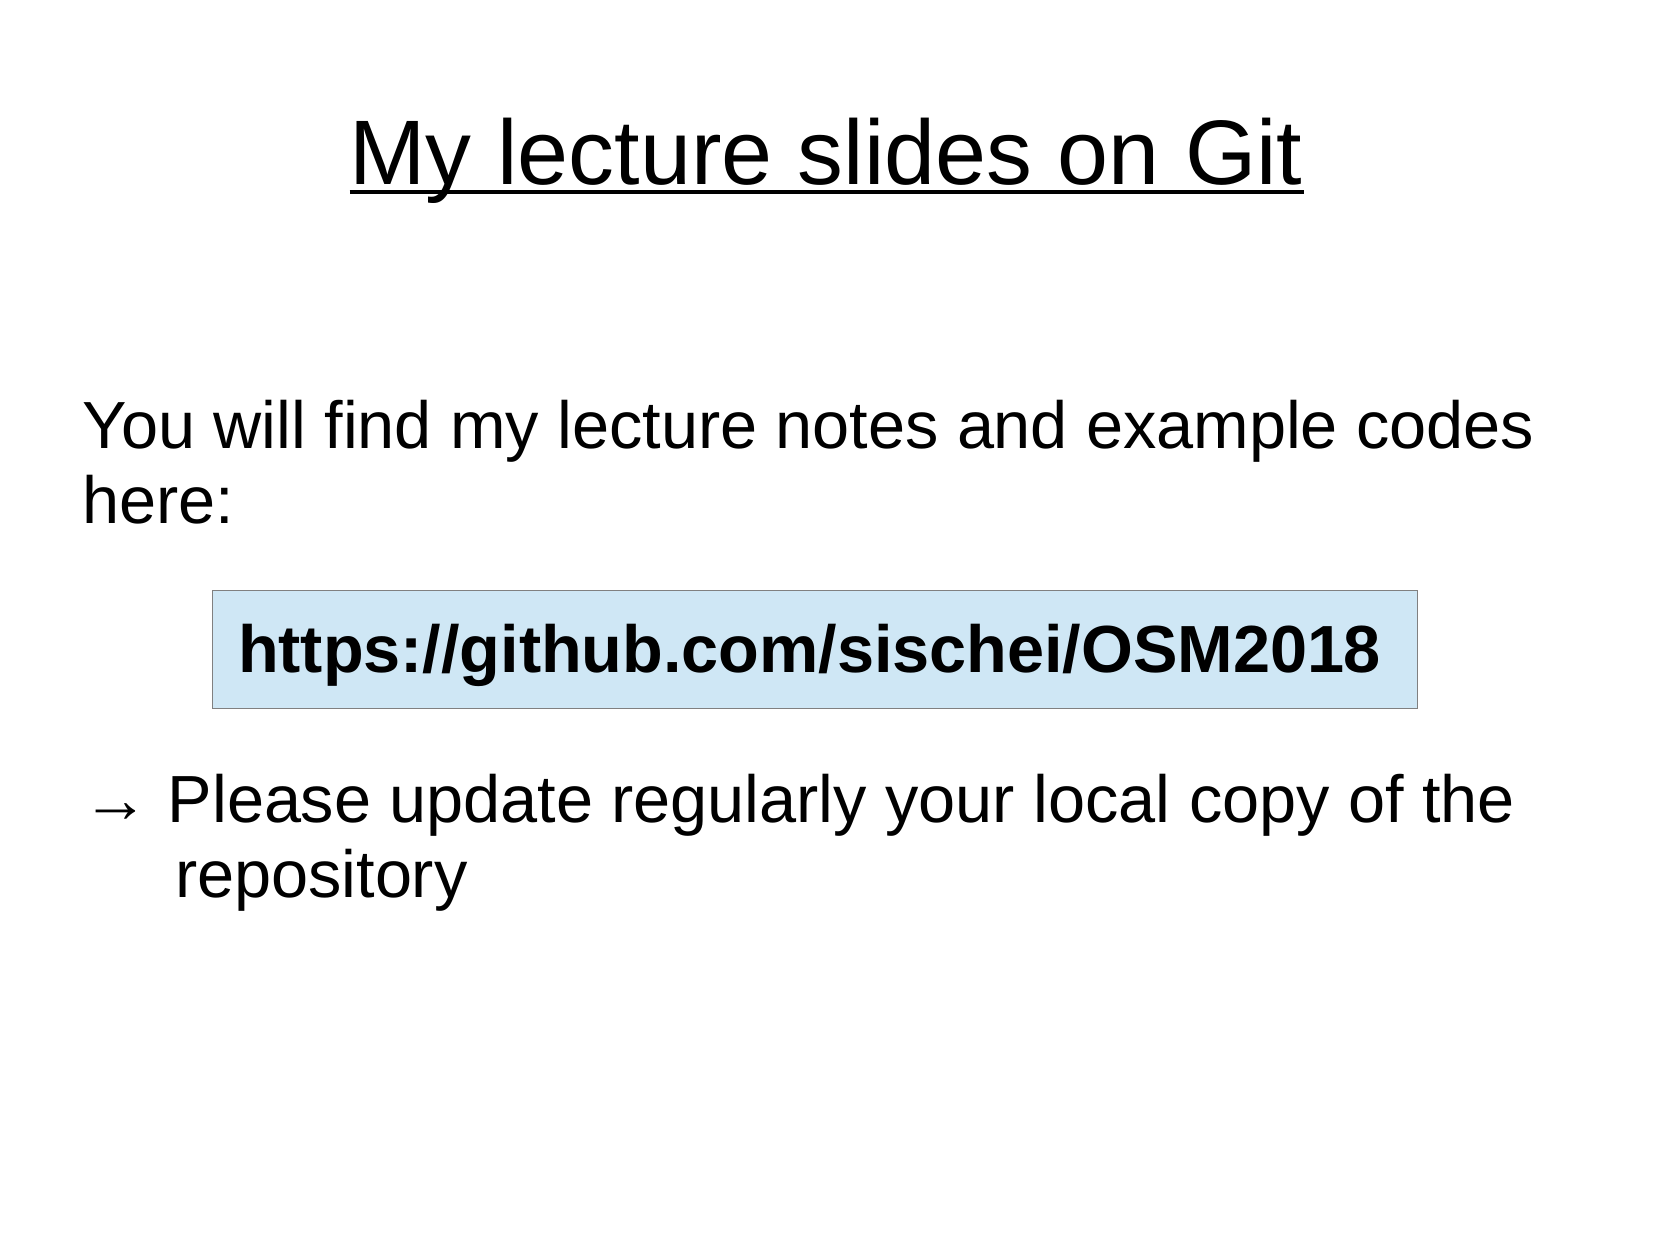

# My lecture slides on Git
You will find my lecture notes and example codes here:
https://github.com/sischei/OSM2018
→ Please update regularly your local copy of the
 repository